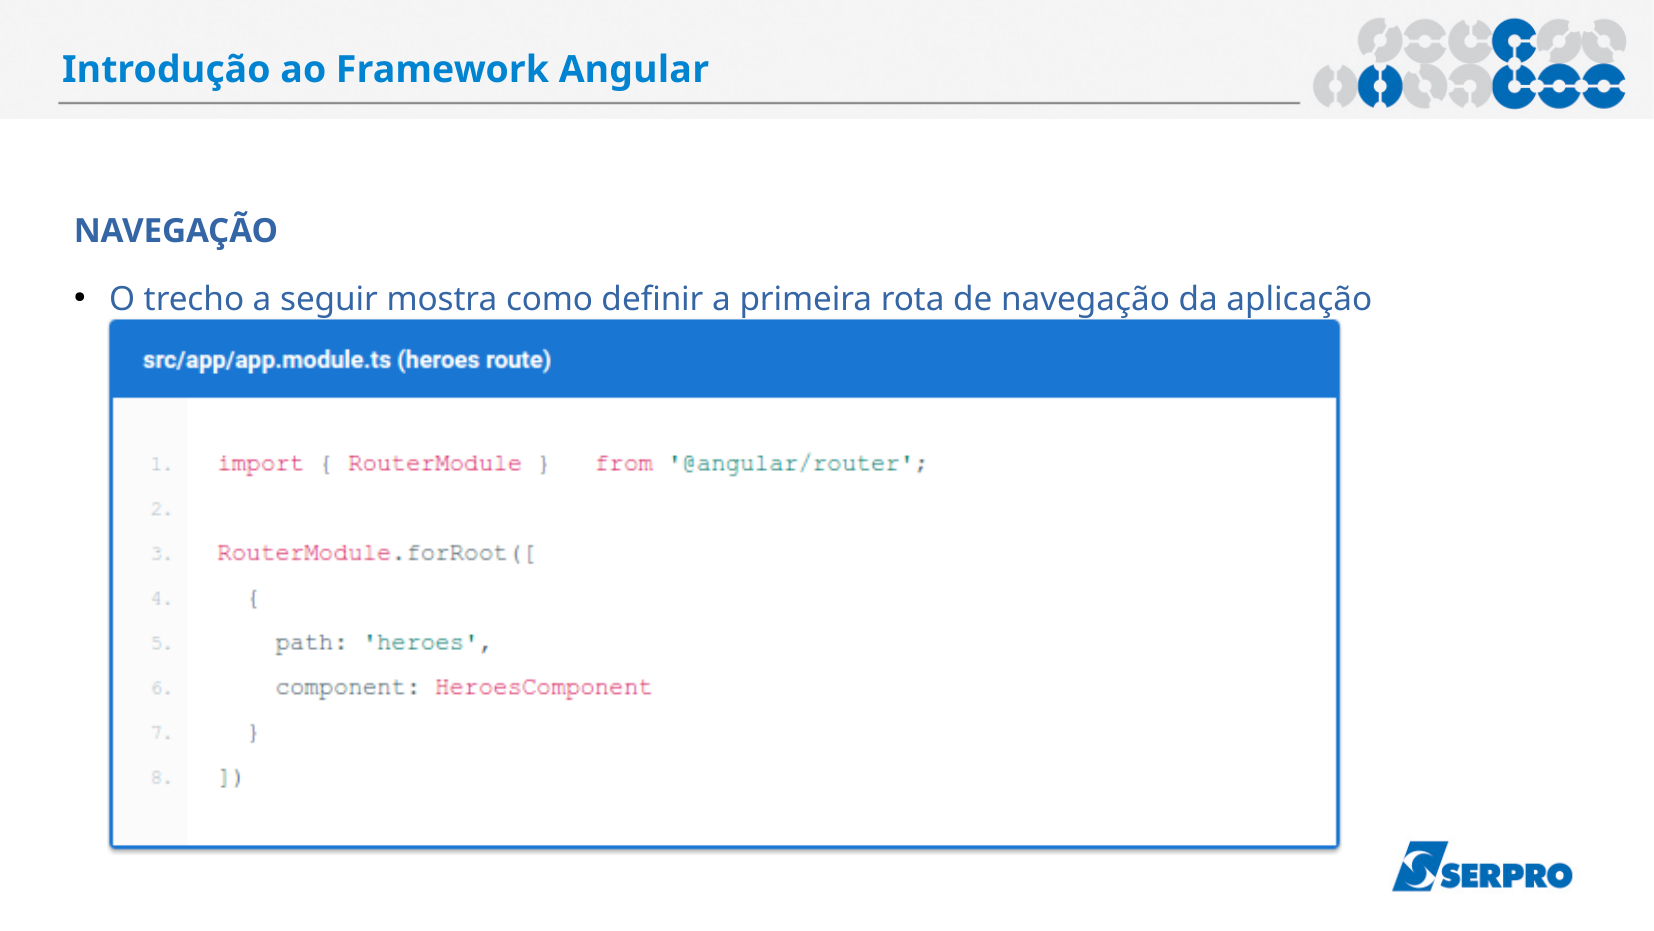

Introdução ao Framework Angular
NAVEGAÇÃO
O trecho a seguir mostra como definir a primeira rota de navegação da aplicação